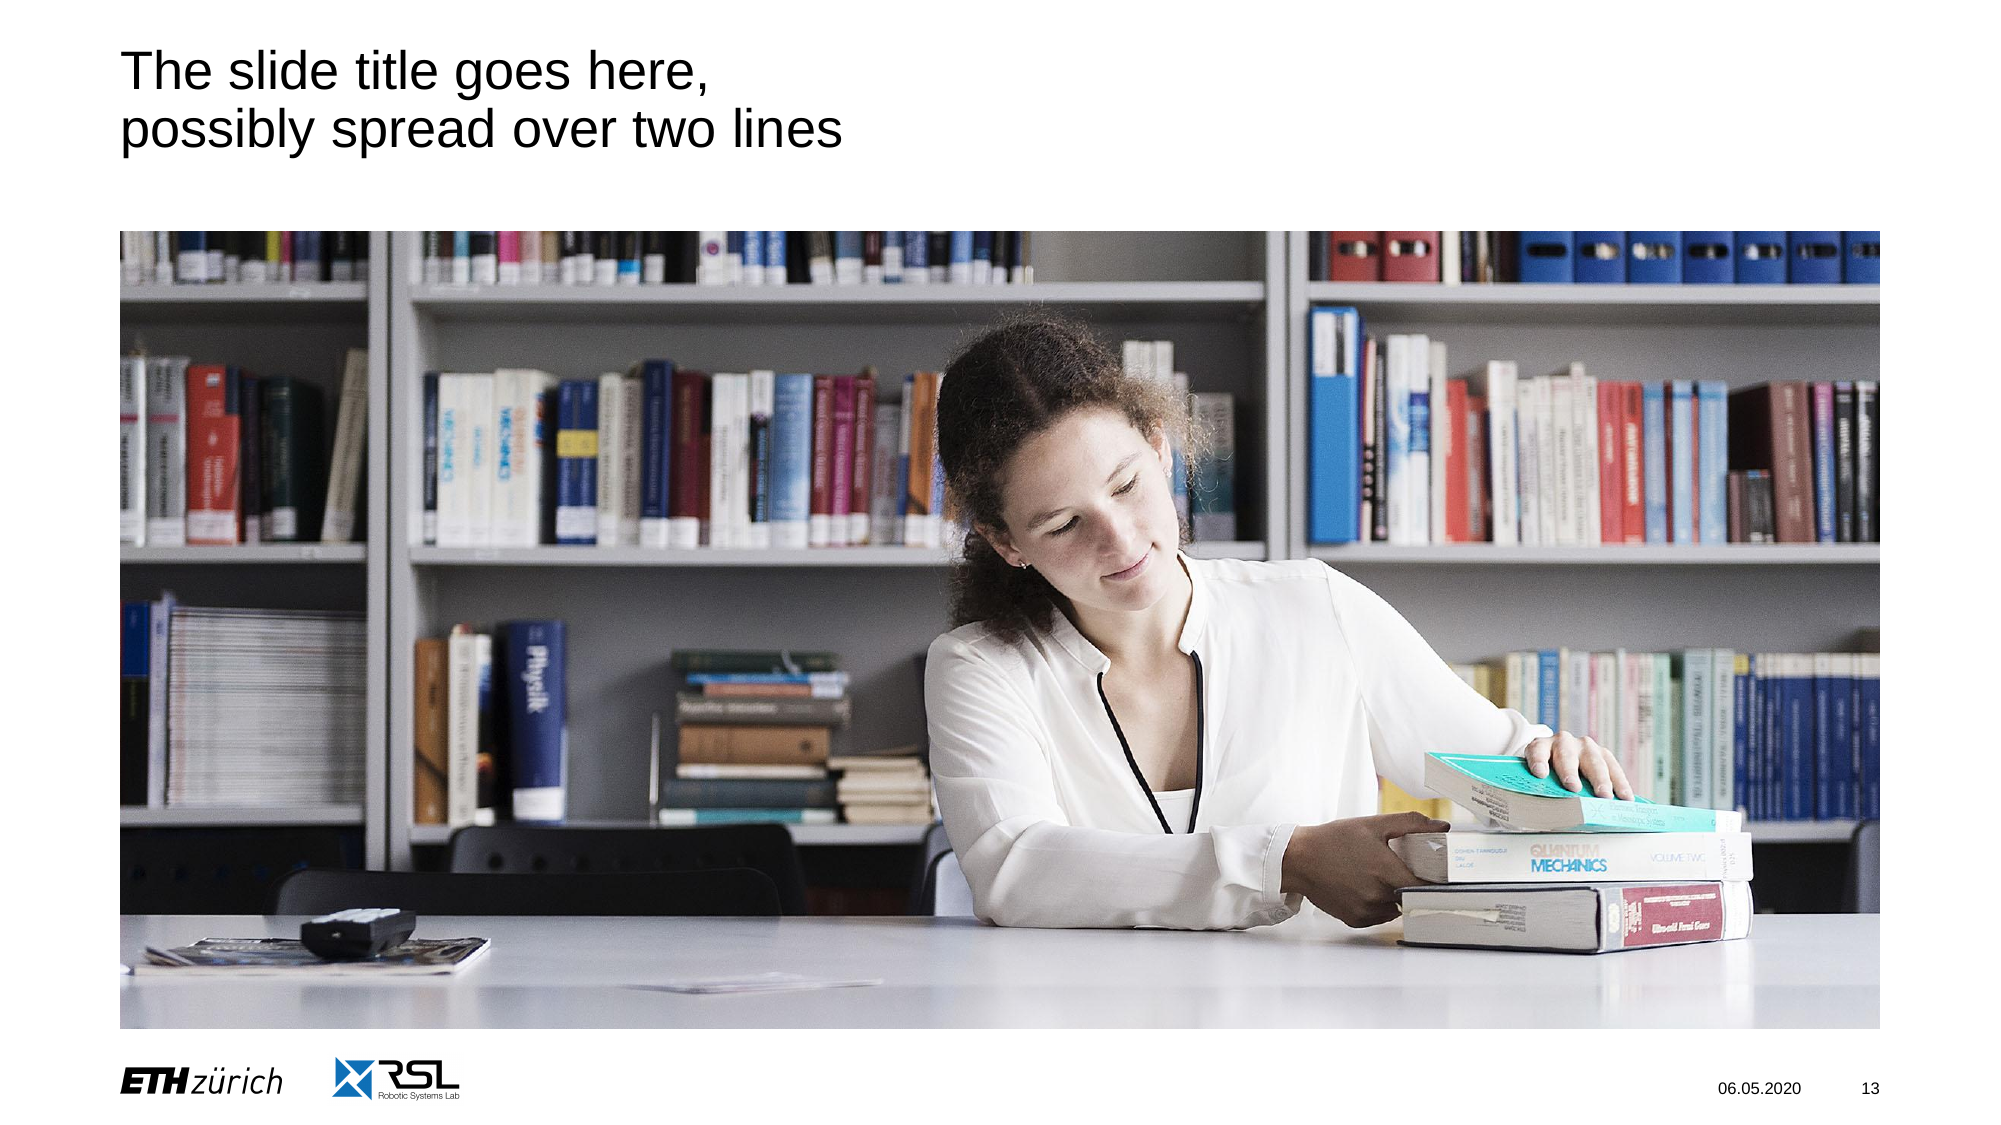

# The slide title goes here, possibly spread over two lines
06.05.2020